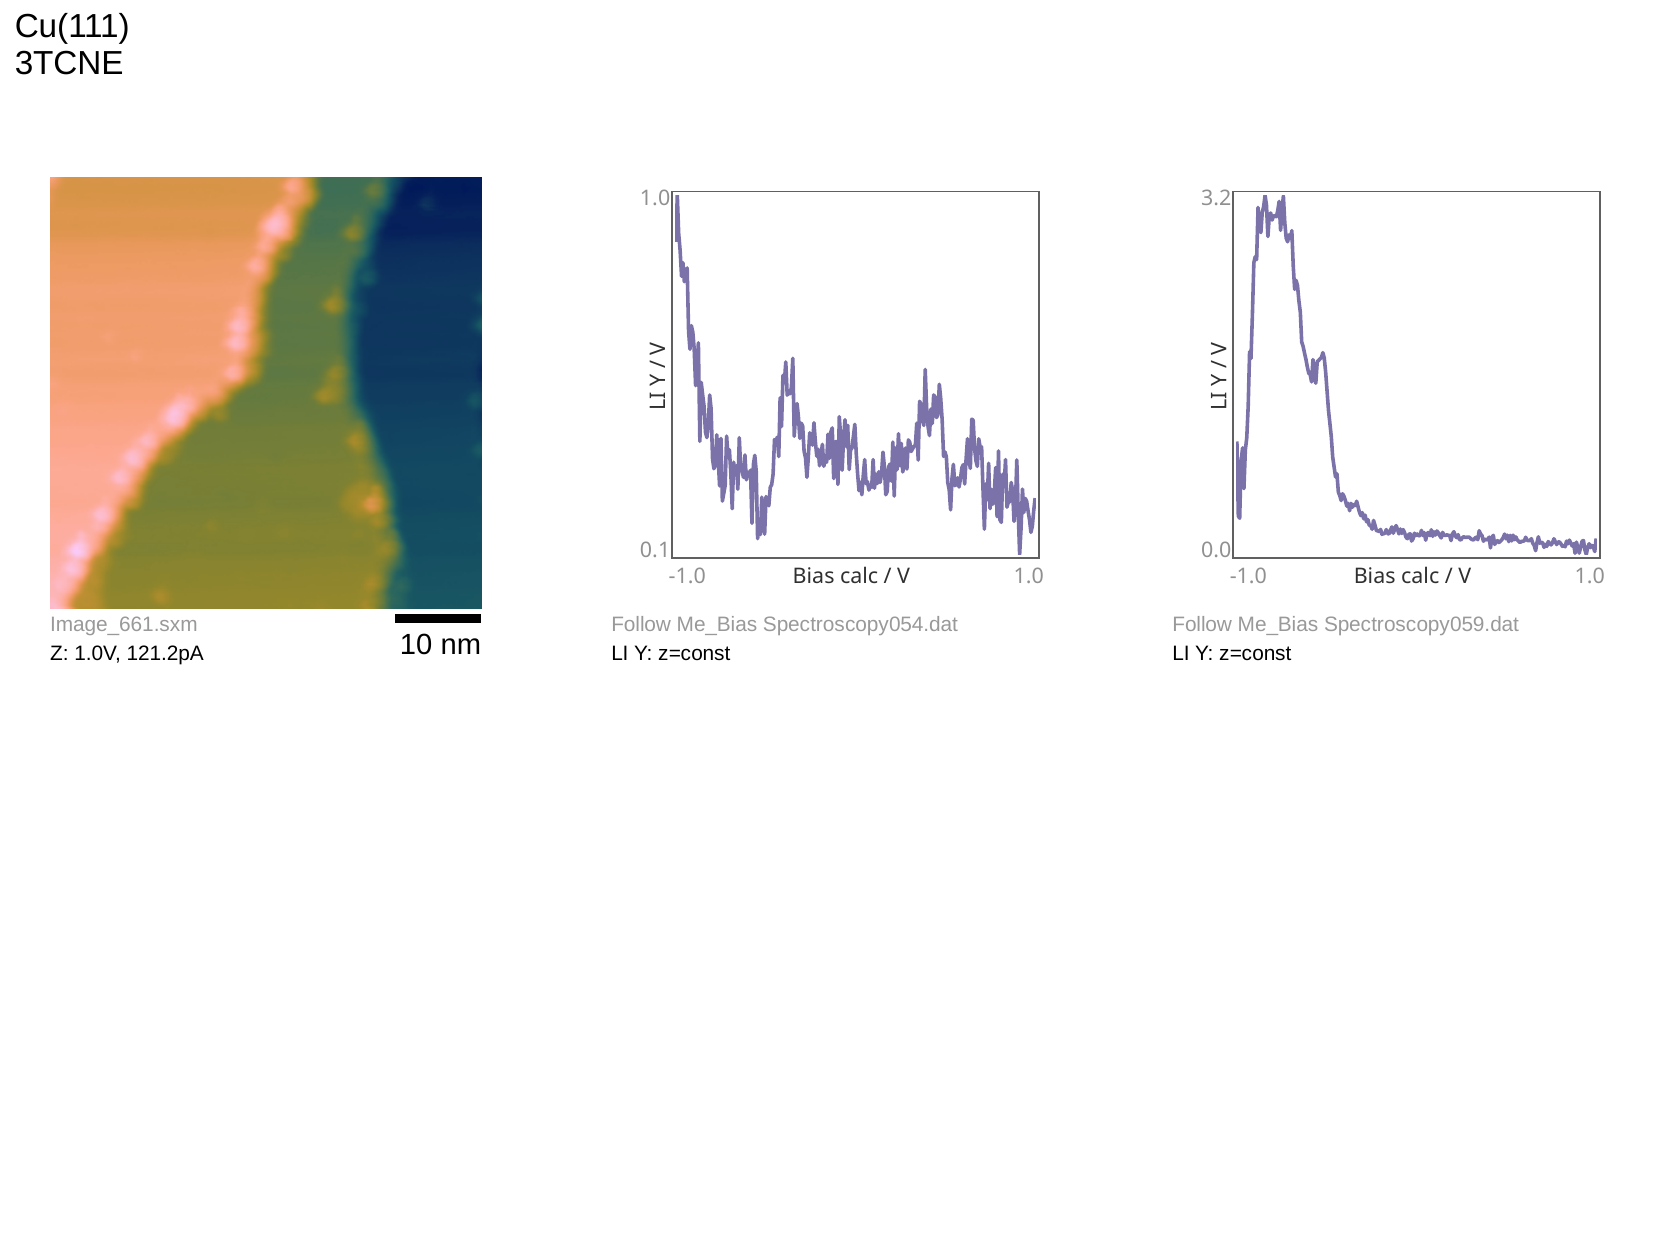

Cu(111)
3TCNE
Image_661.sxm
Z: 1.0V, 121.2pA
10 nm
Follow Me_Bias Spectroscopy054.dat
LI Y: z=const
Follow Me_Bias Spectroscopy059.dat
LI Y: z=const